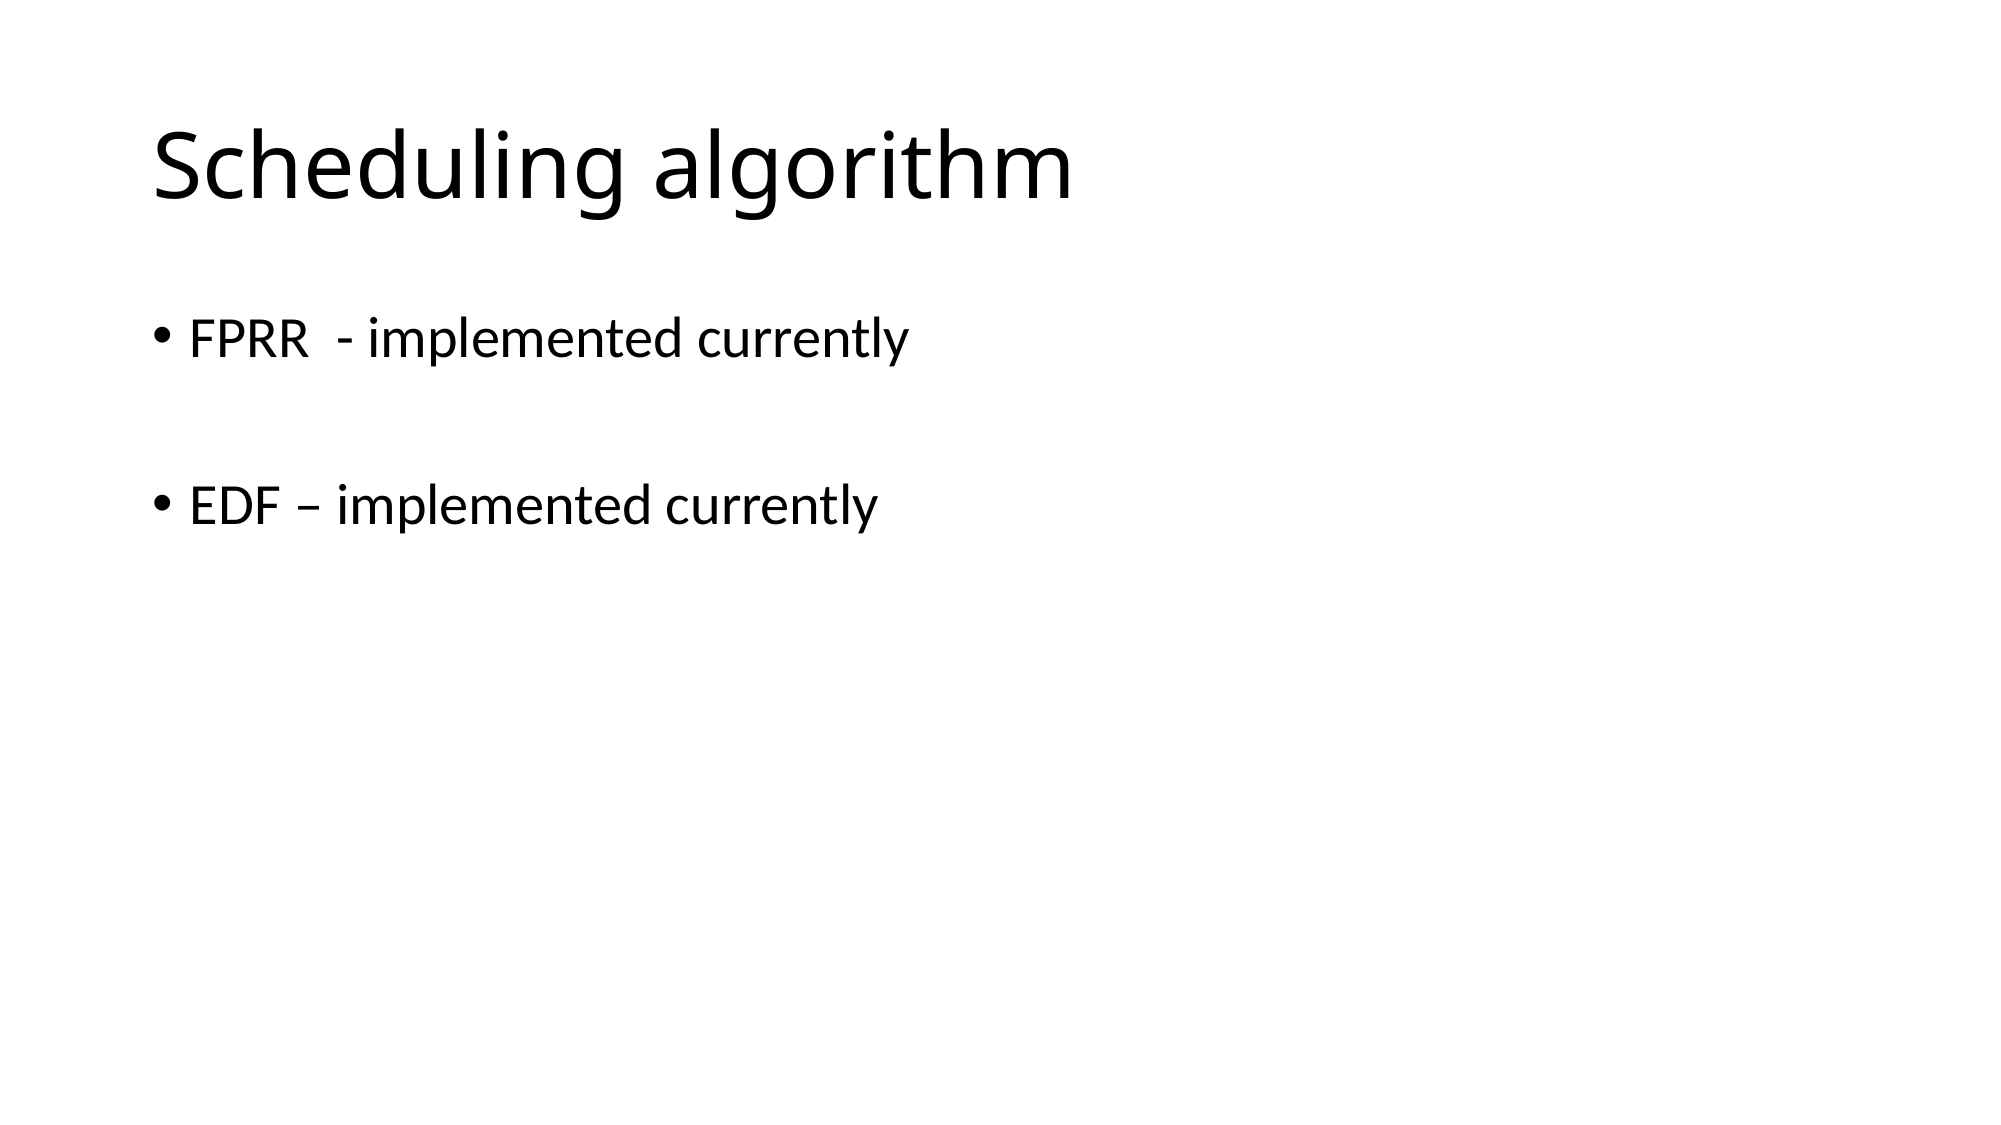

# Scheduling algorithm
FPRR - implemented currently
EDF – implemented currently